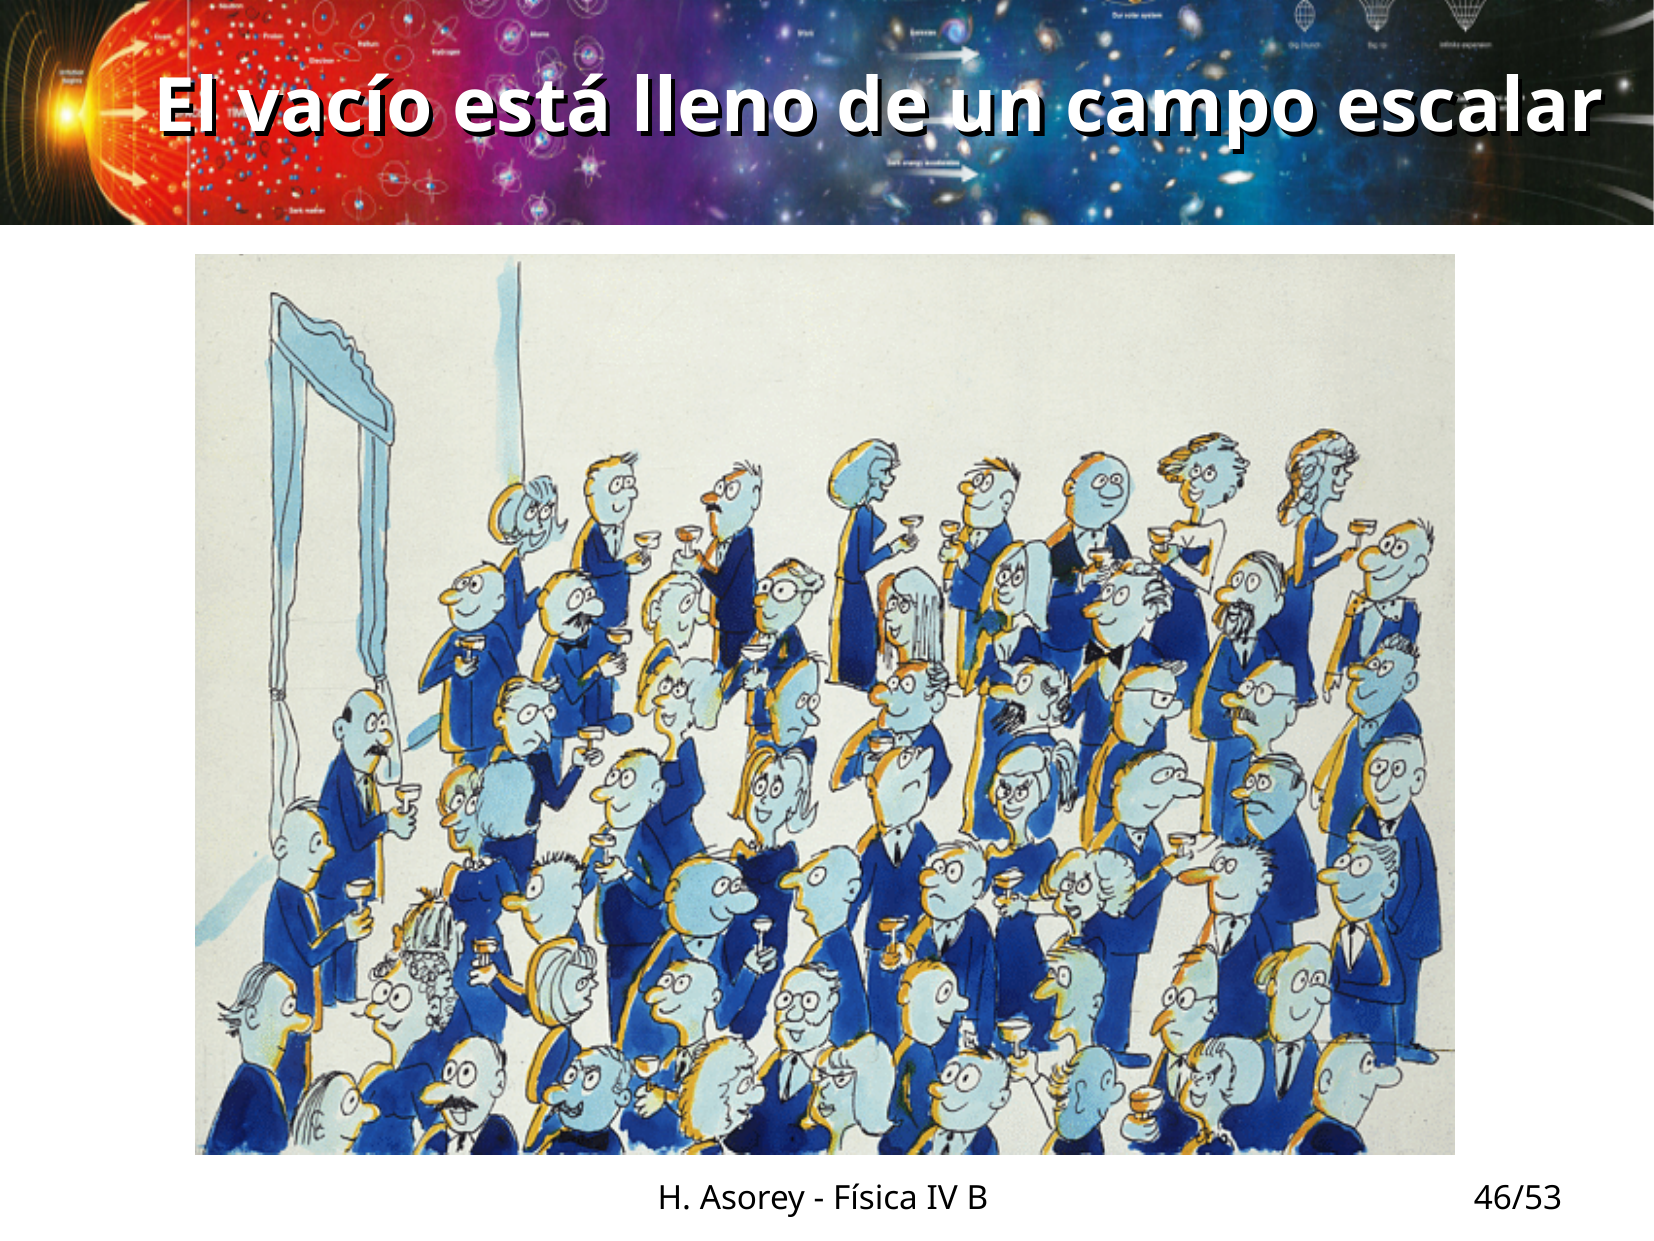

# El vacío está lleno de un campo escalar
H. Asorey - Física IV B
46